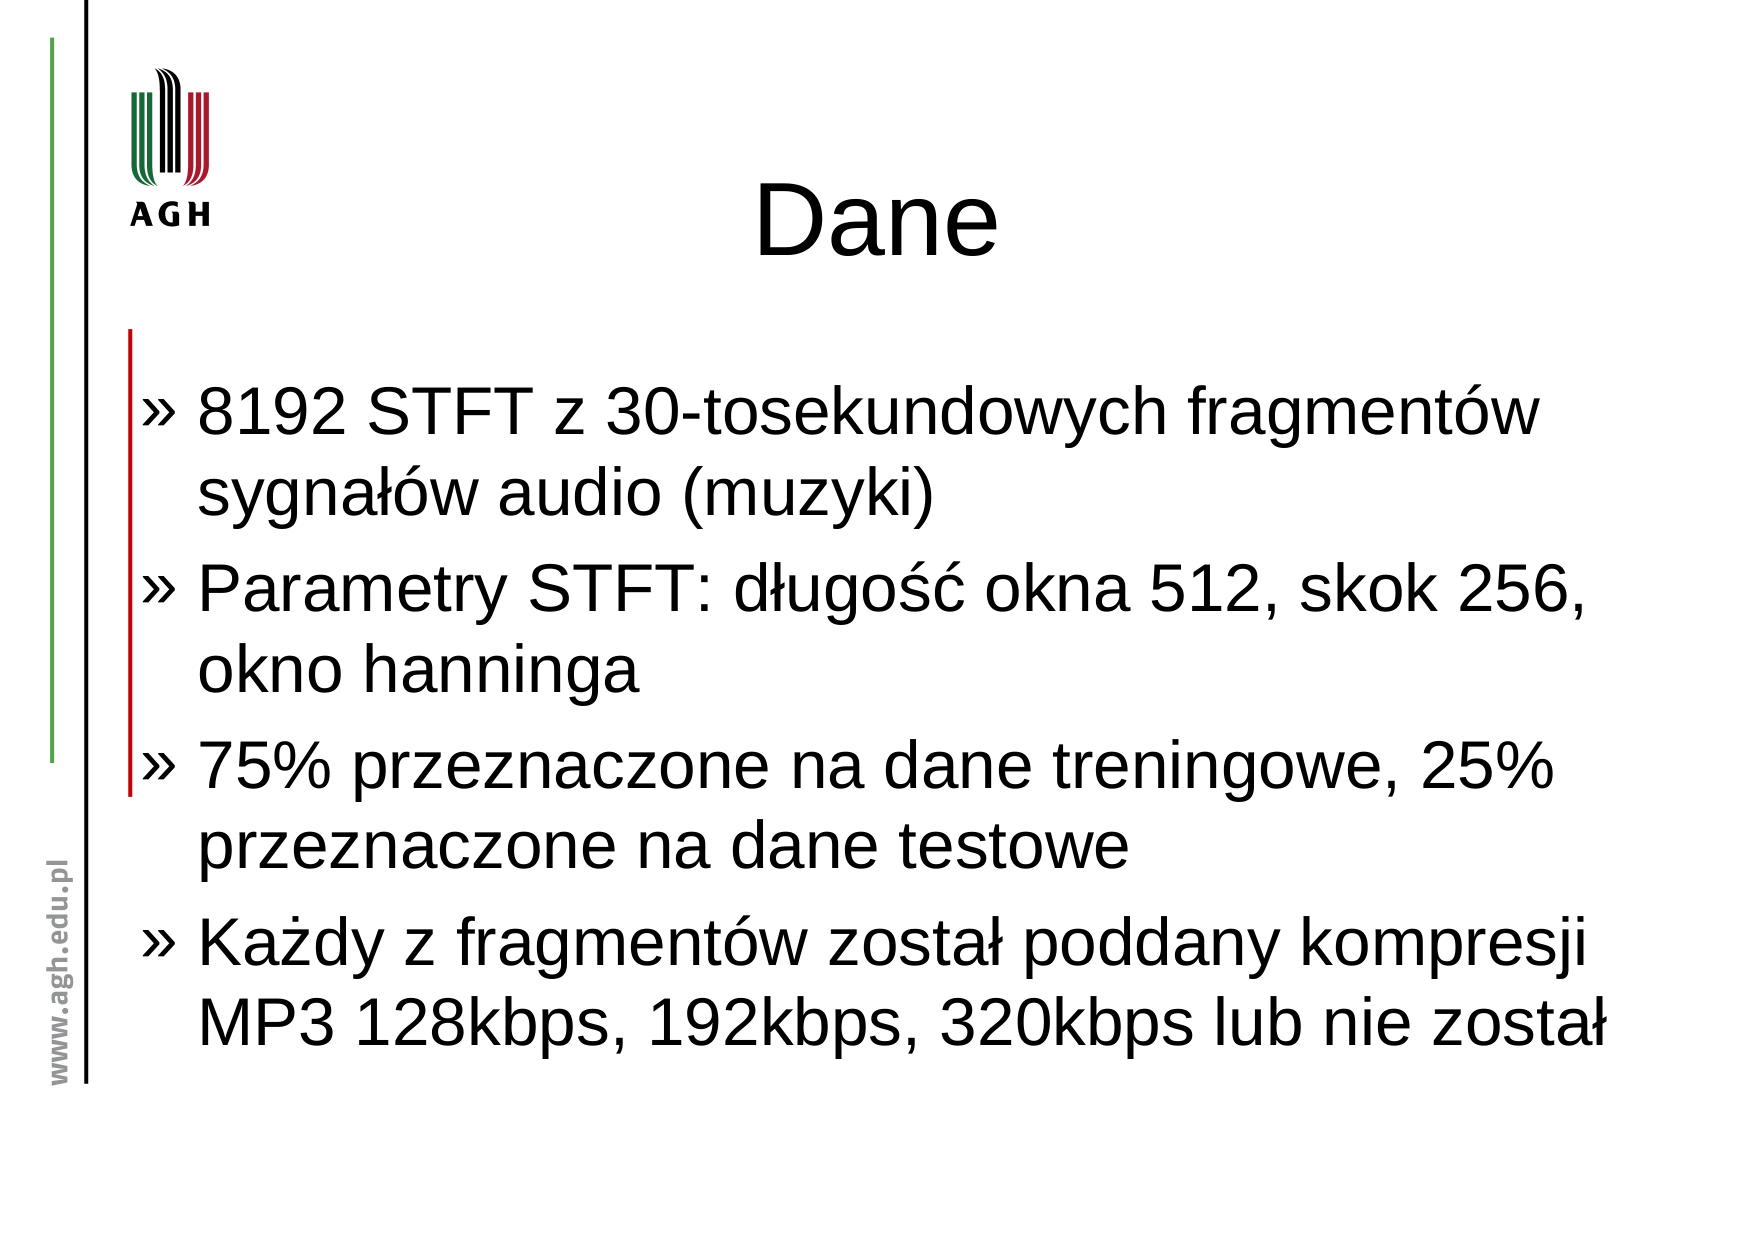

# Dane
8192 STFT z 30-tosekundowych fragmentów sygnałów audio (muzyki)
Parametry STFT: długość okna 512, skok 256, okno hanninga
75% przeznaczone na dane treningowe, 25% przeznaczone na dane testowe
Każdy z fragmentów został poddany kompresji MP3 128kbps, 192kbps, 320kbps lub nie został